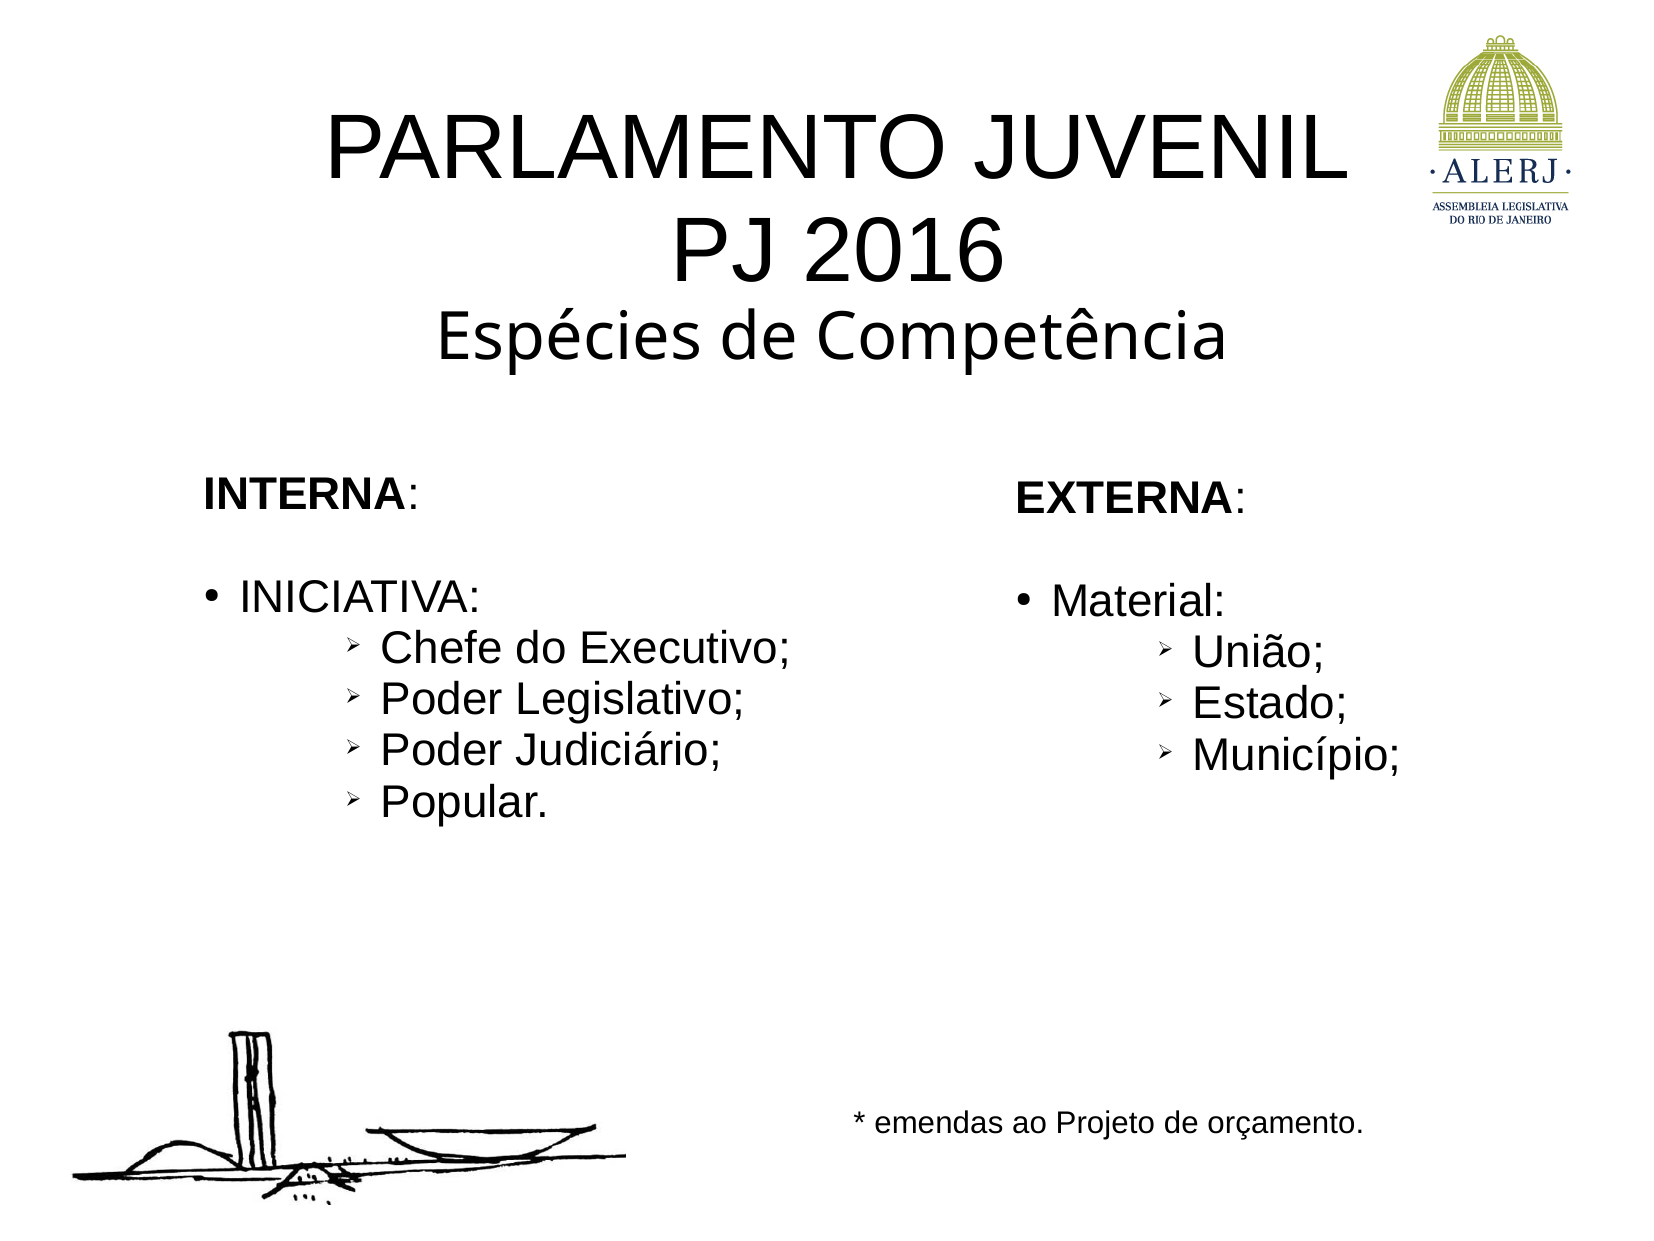

# PARLAMENTO JUVENIL PJ 2016
Espécies de Competência
INTERNA:
INICIATIVA:
Chefe do Executivo;
Poder Legislativo;
Poder Judiciário;
Popular.
EXTERNA:
Material:
União;
Estado;
Município;
* emendas ao Projeto de orçamento.